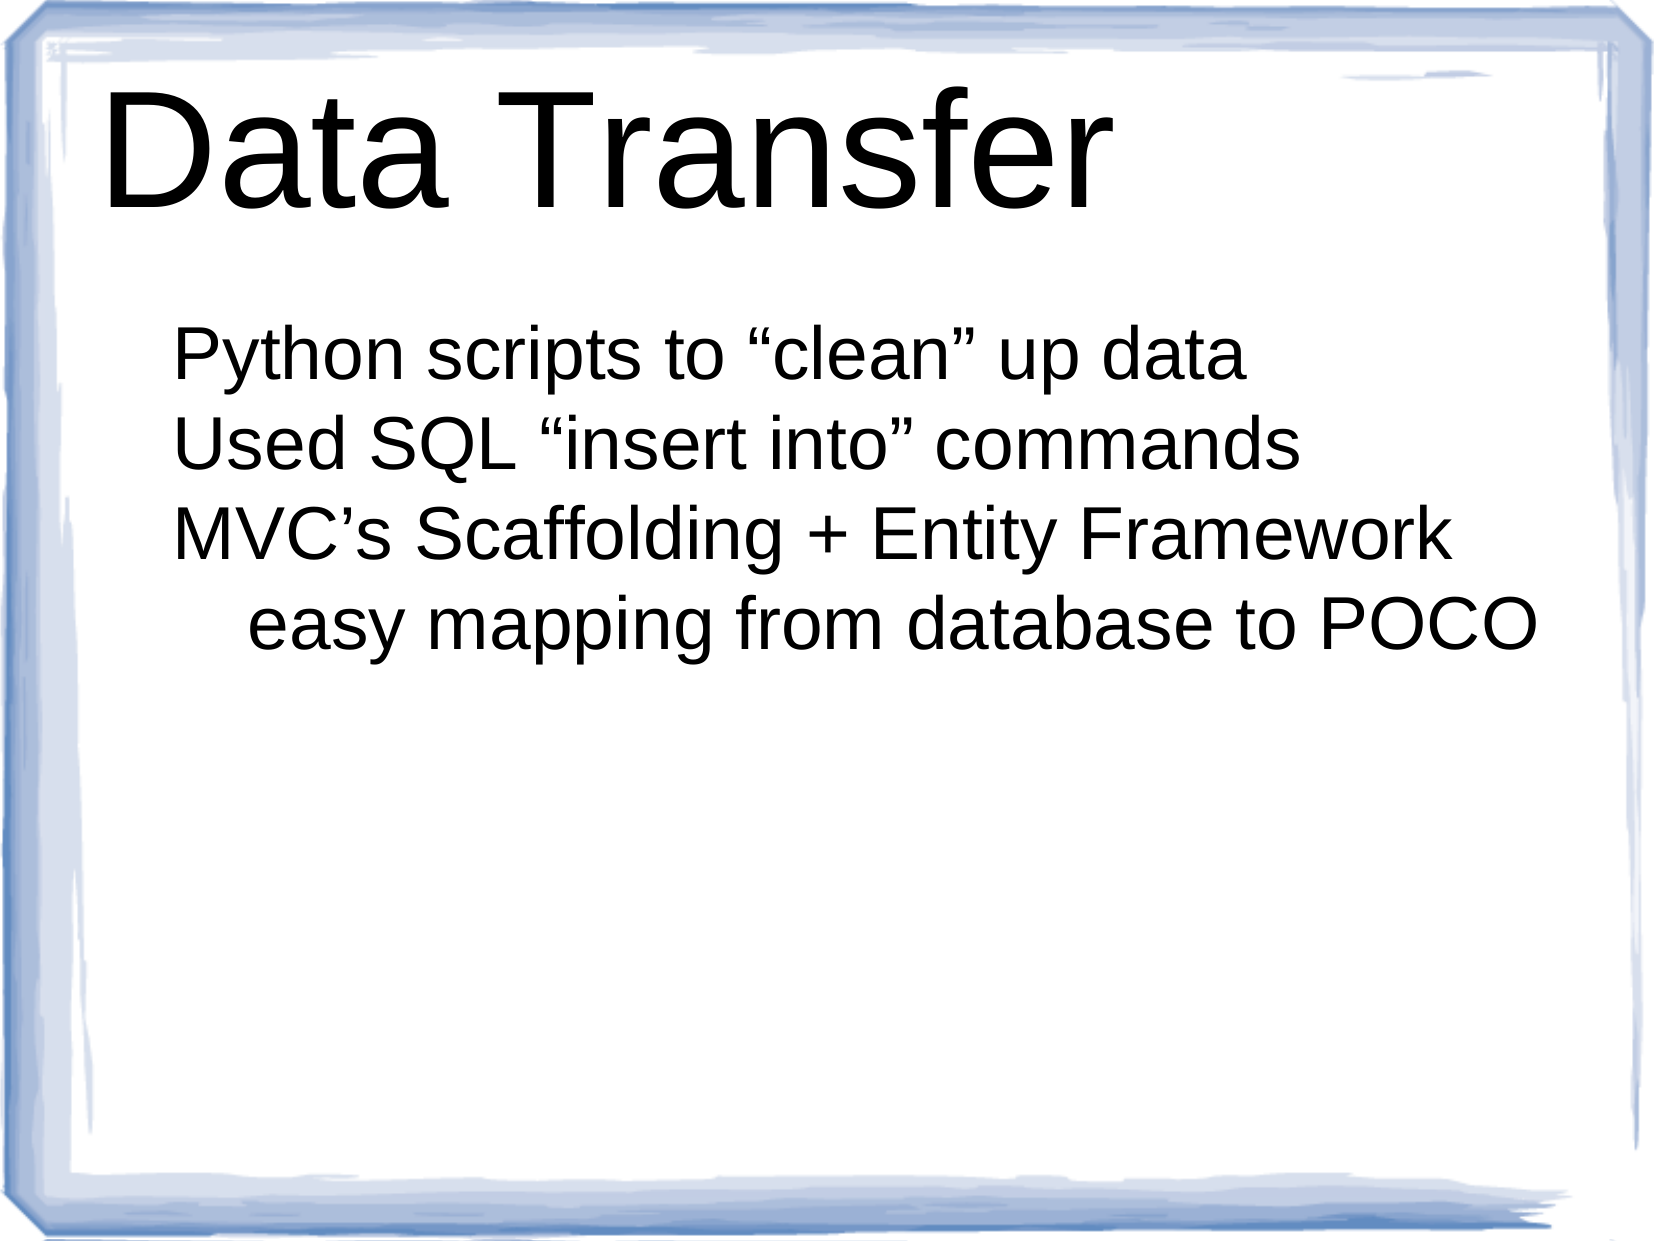

# Data Transfer
Python scripts to “clean” up data
Used SQL “insert into” commands
MVC’s Scaffolding + Entity Framework
easy mapping from database to POCO